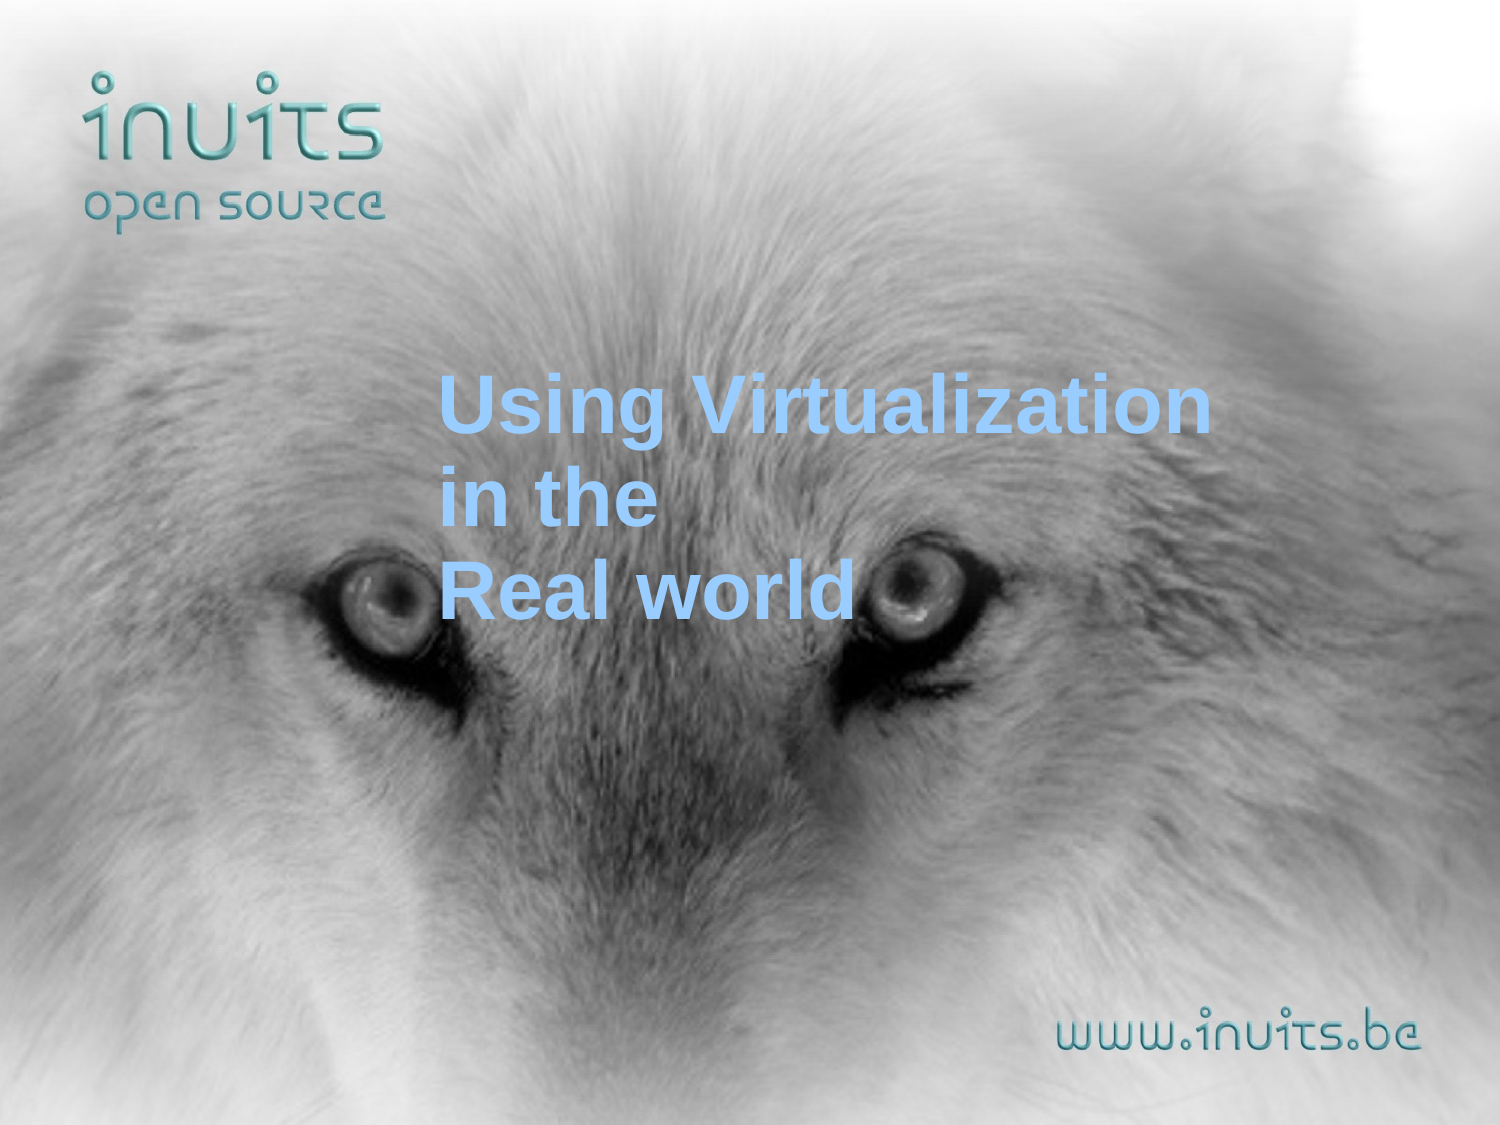

# Using Virtualization in the Real world